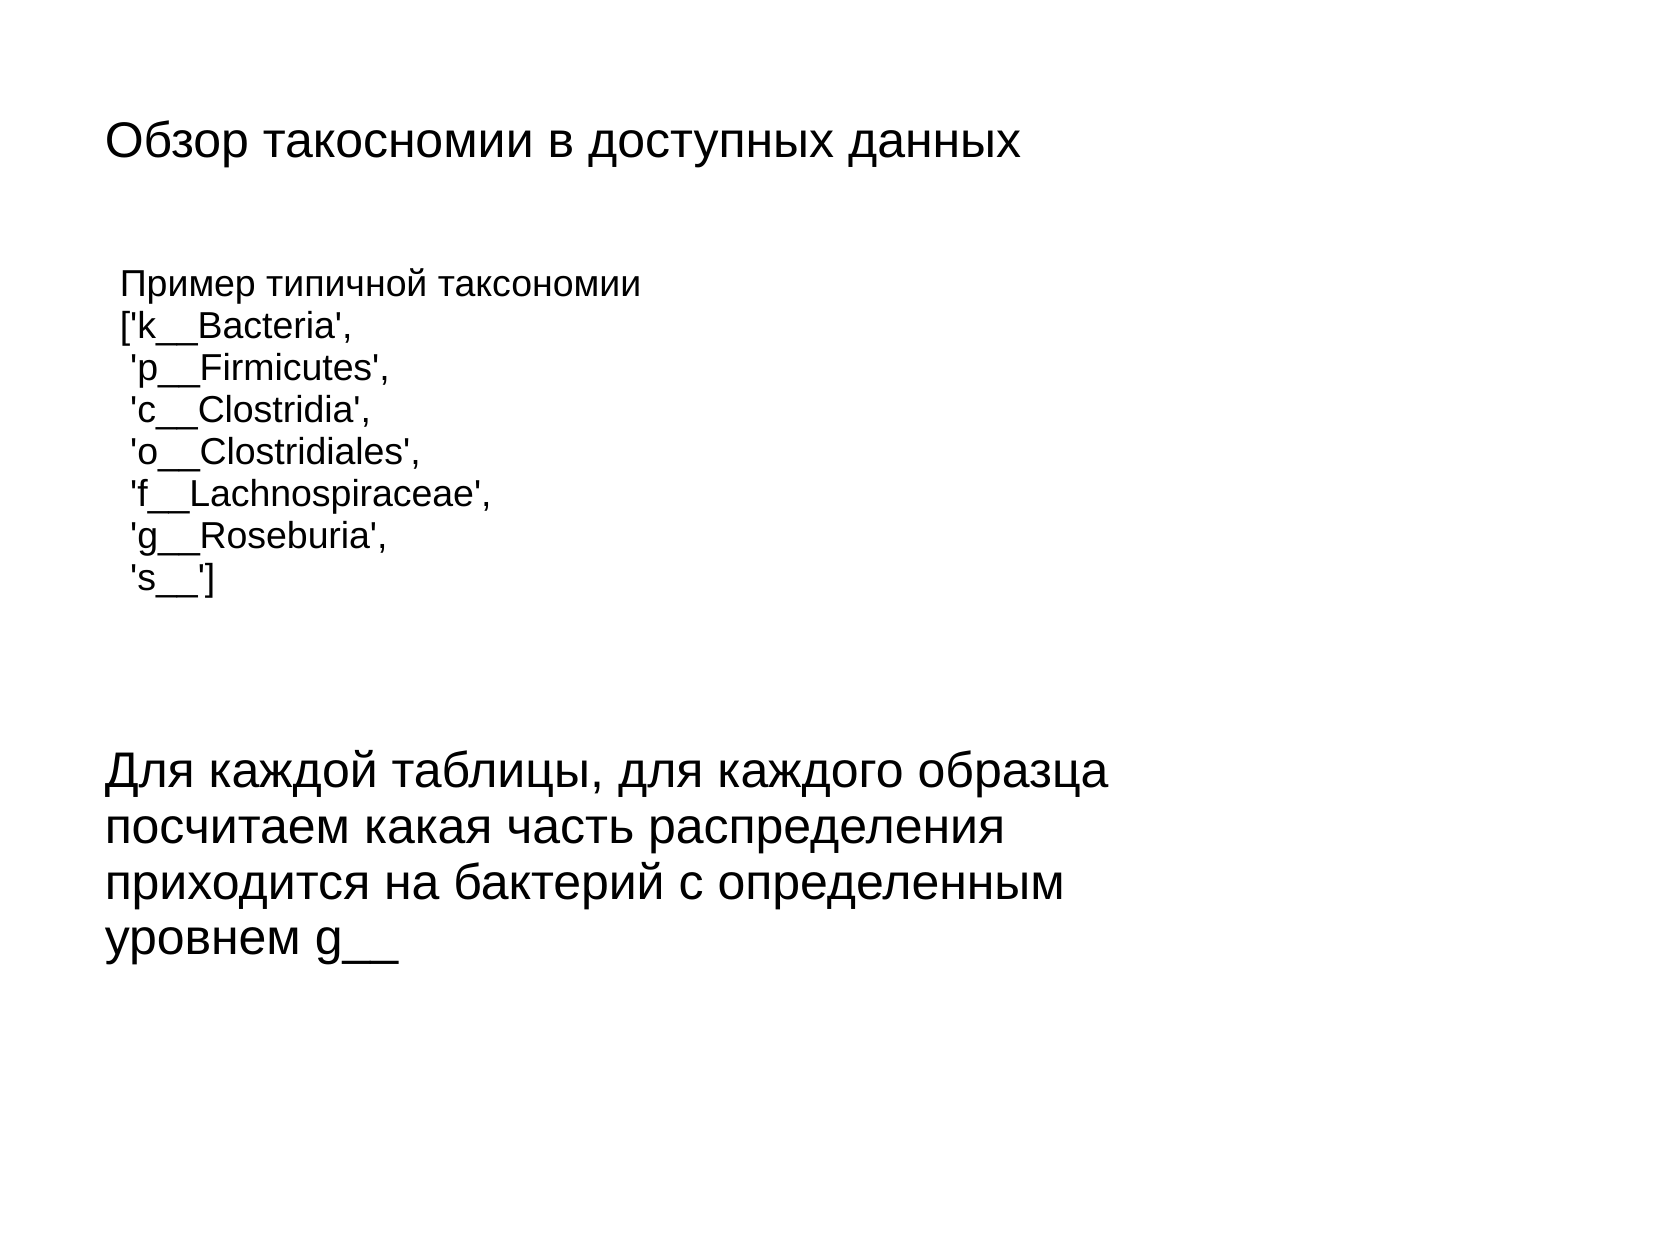

Обзор такосномии в доступных данных
Пример типичной таксономии
['k__Bacteria',
 'p__Firmicutes',
 'c__Clostridia',
 'o__Clostridiales',
 'f__Lachnospiraceae',
 'g__Roseburia',
 's__']
Для каждой таблицы, для каждого образца посчитаем какая часть распределения приходится на бактерий с определенным уровнем g__